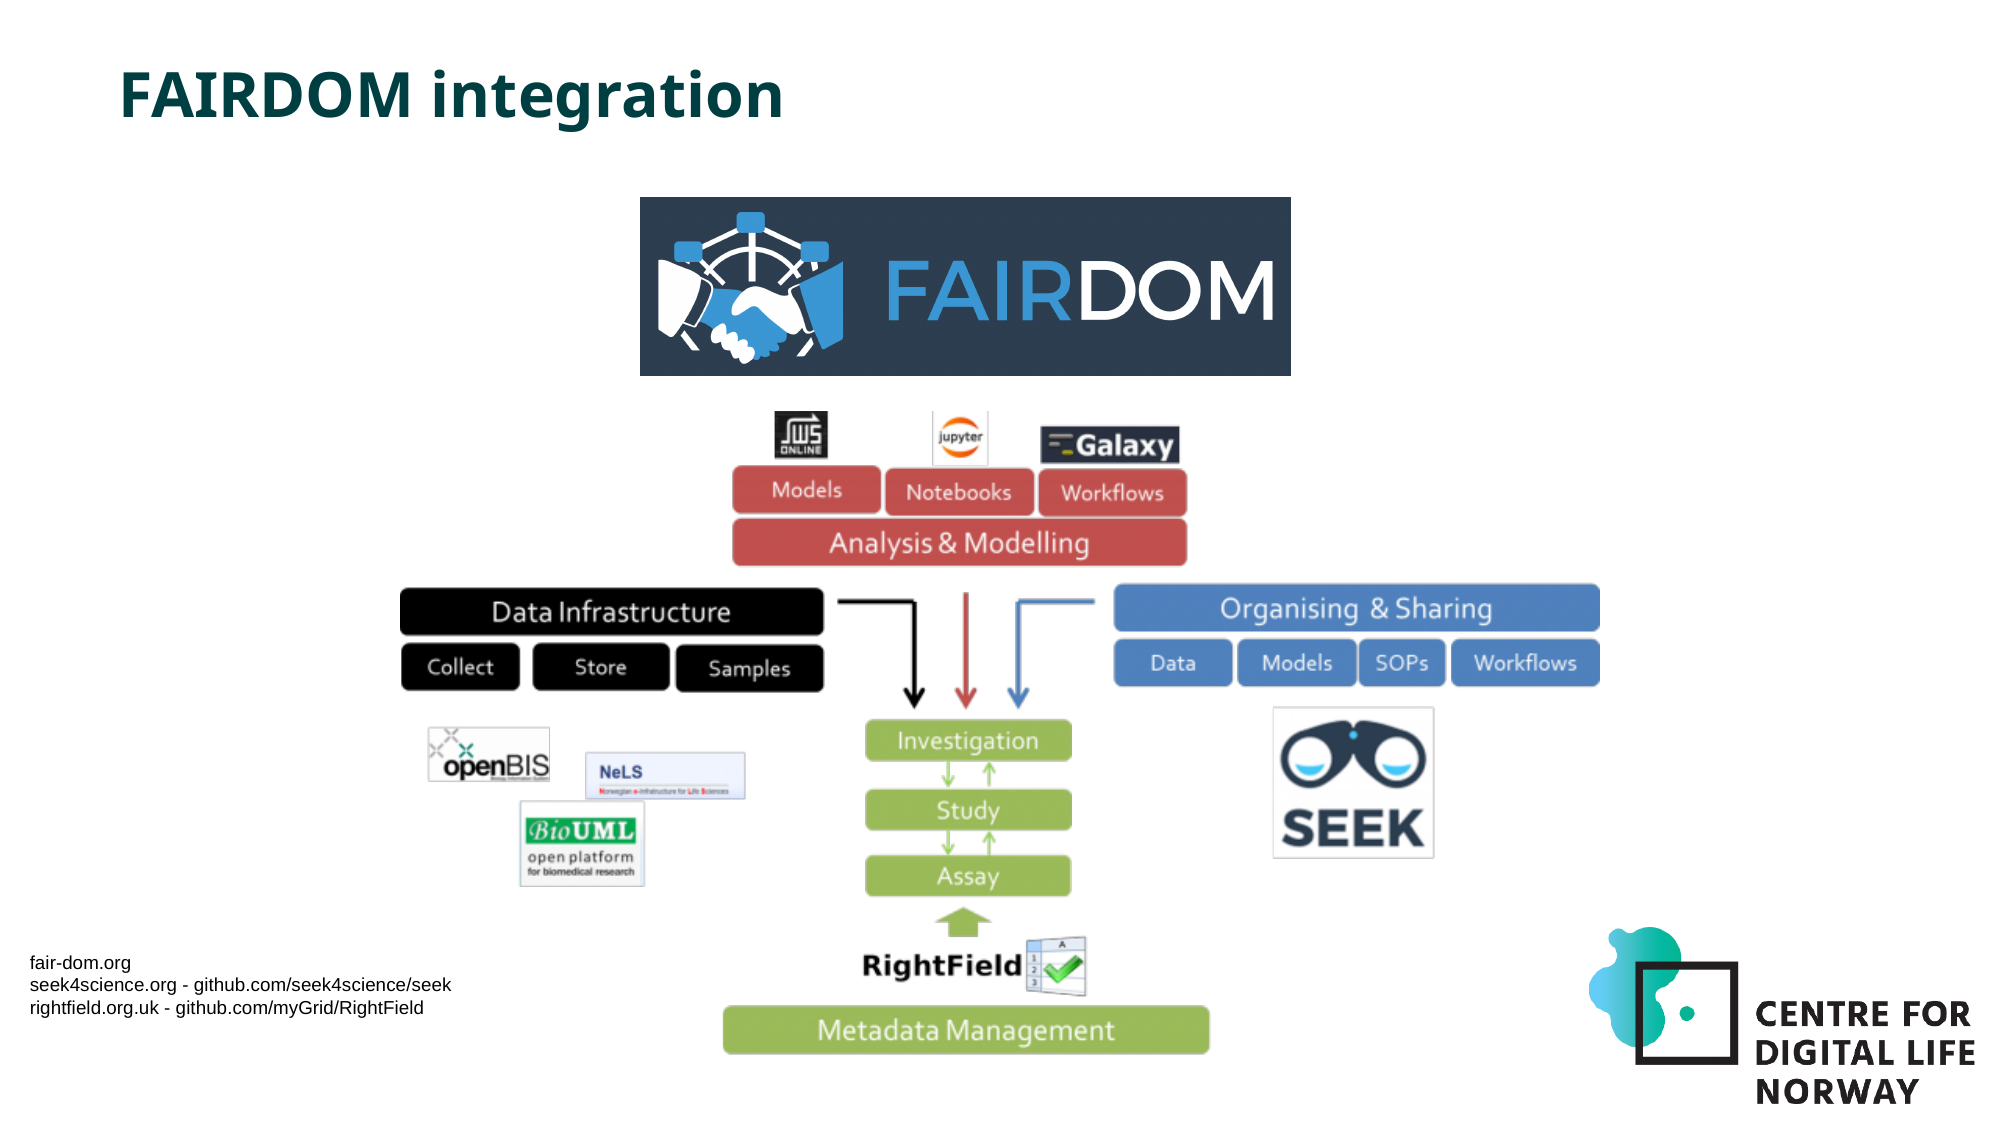

FAIRDOM integration
fair-dom.org
seek4science.org - github.com/seek4science/seek
rightfield.org.uk - github.com/myGrid/RightField